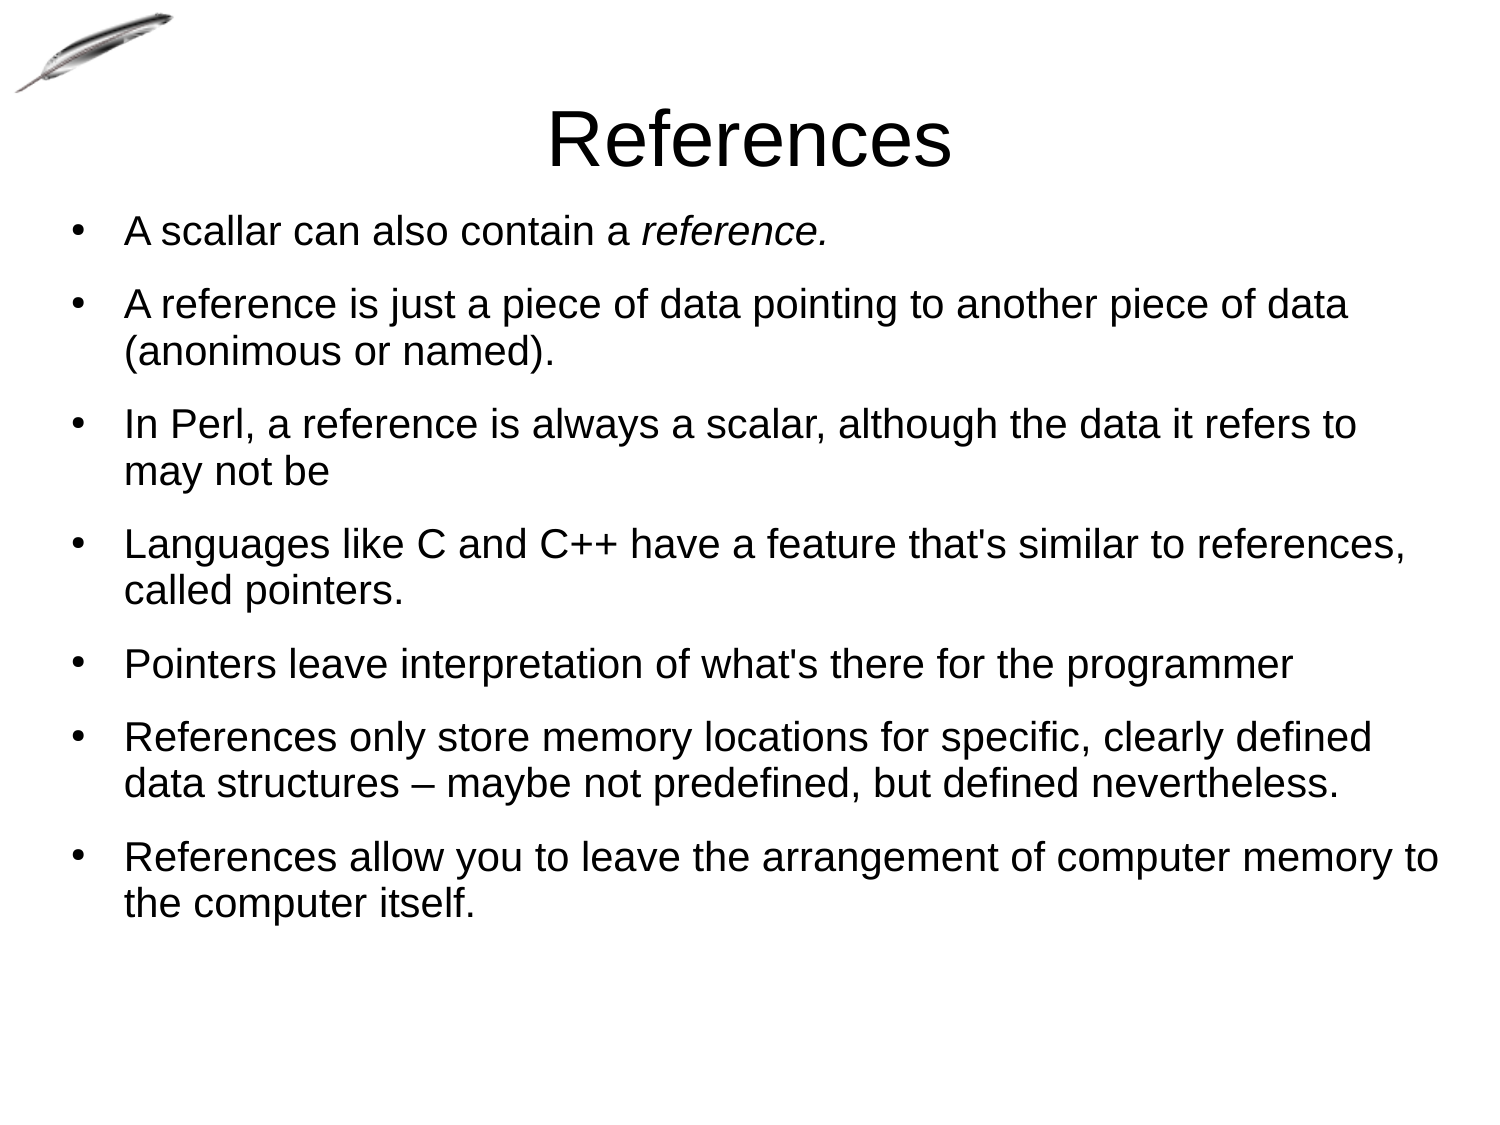

# References
A scallar can also contain a reference.
A reference is just a piece of data pointing to another piece of data (anonimous or named).
In Perl, a reference is always a scalar, although the data it refers to may not be
Languages like C and C++ have a feature that's similar to references, called pointers.
Pointers leave interpretation of what's there for the programmer
References only store memory locations for specific, clearly defined data structures – maybe not predefined, but defined nevertheless.
References allow you to leave the arrangement of computer memory to the computer itself.